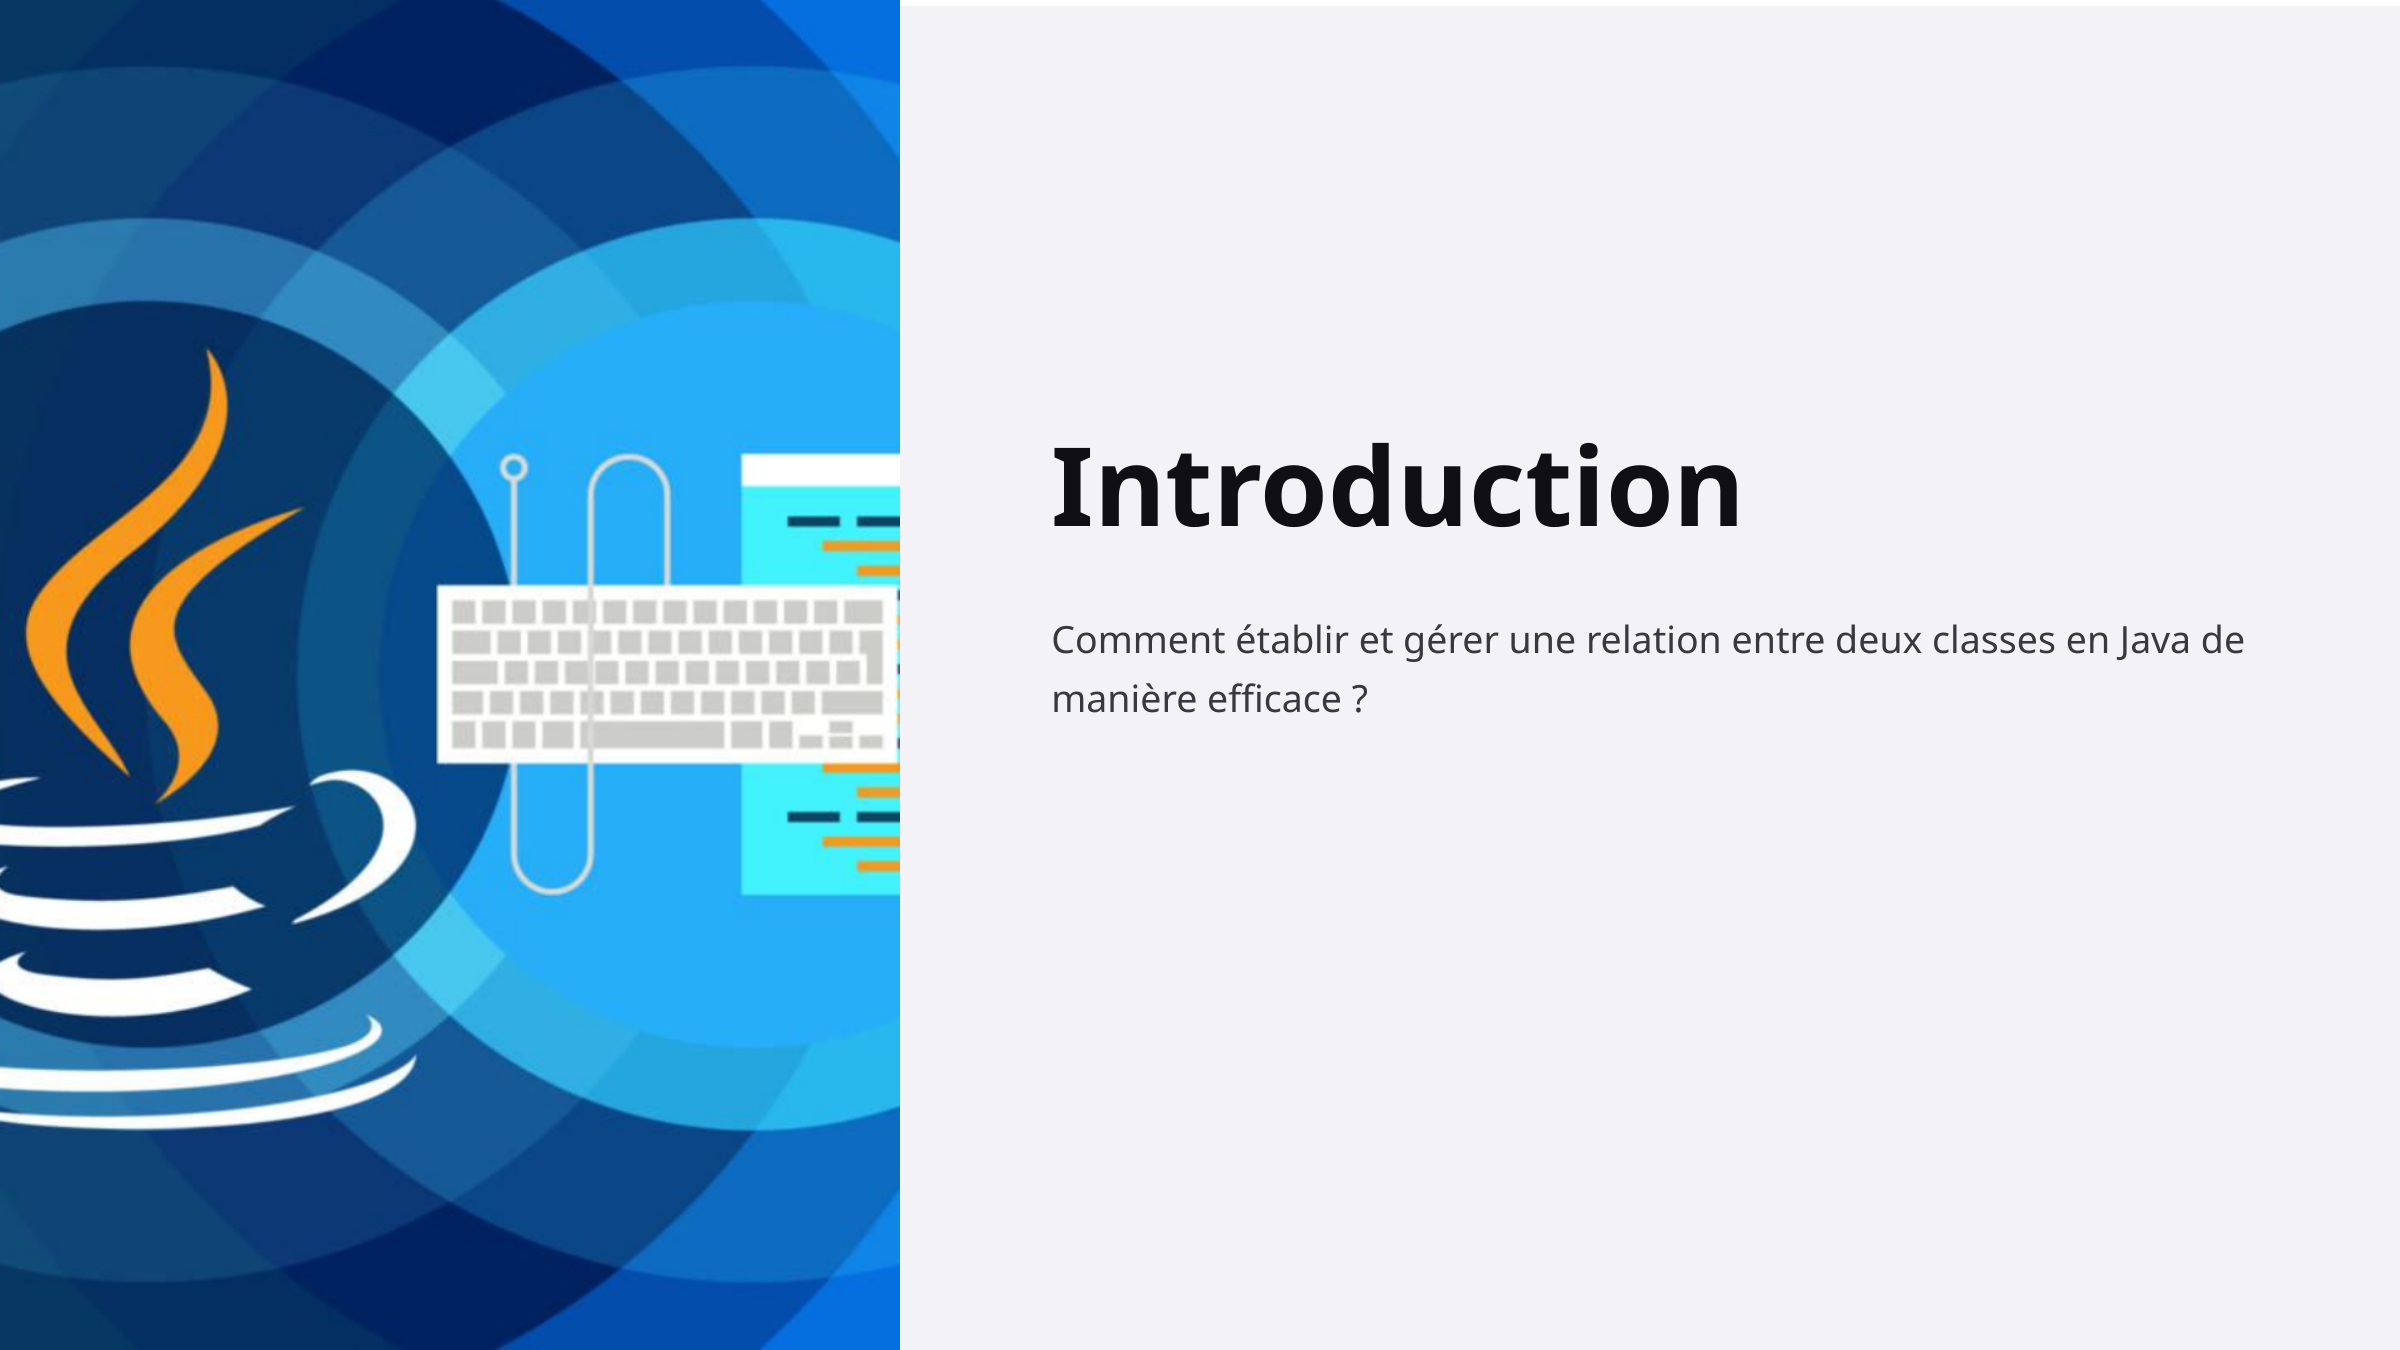

Introduction
Comment établir et gérer une relation entre deux classes en Java de manière efficace ?